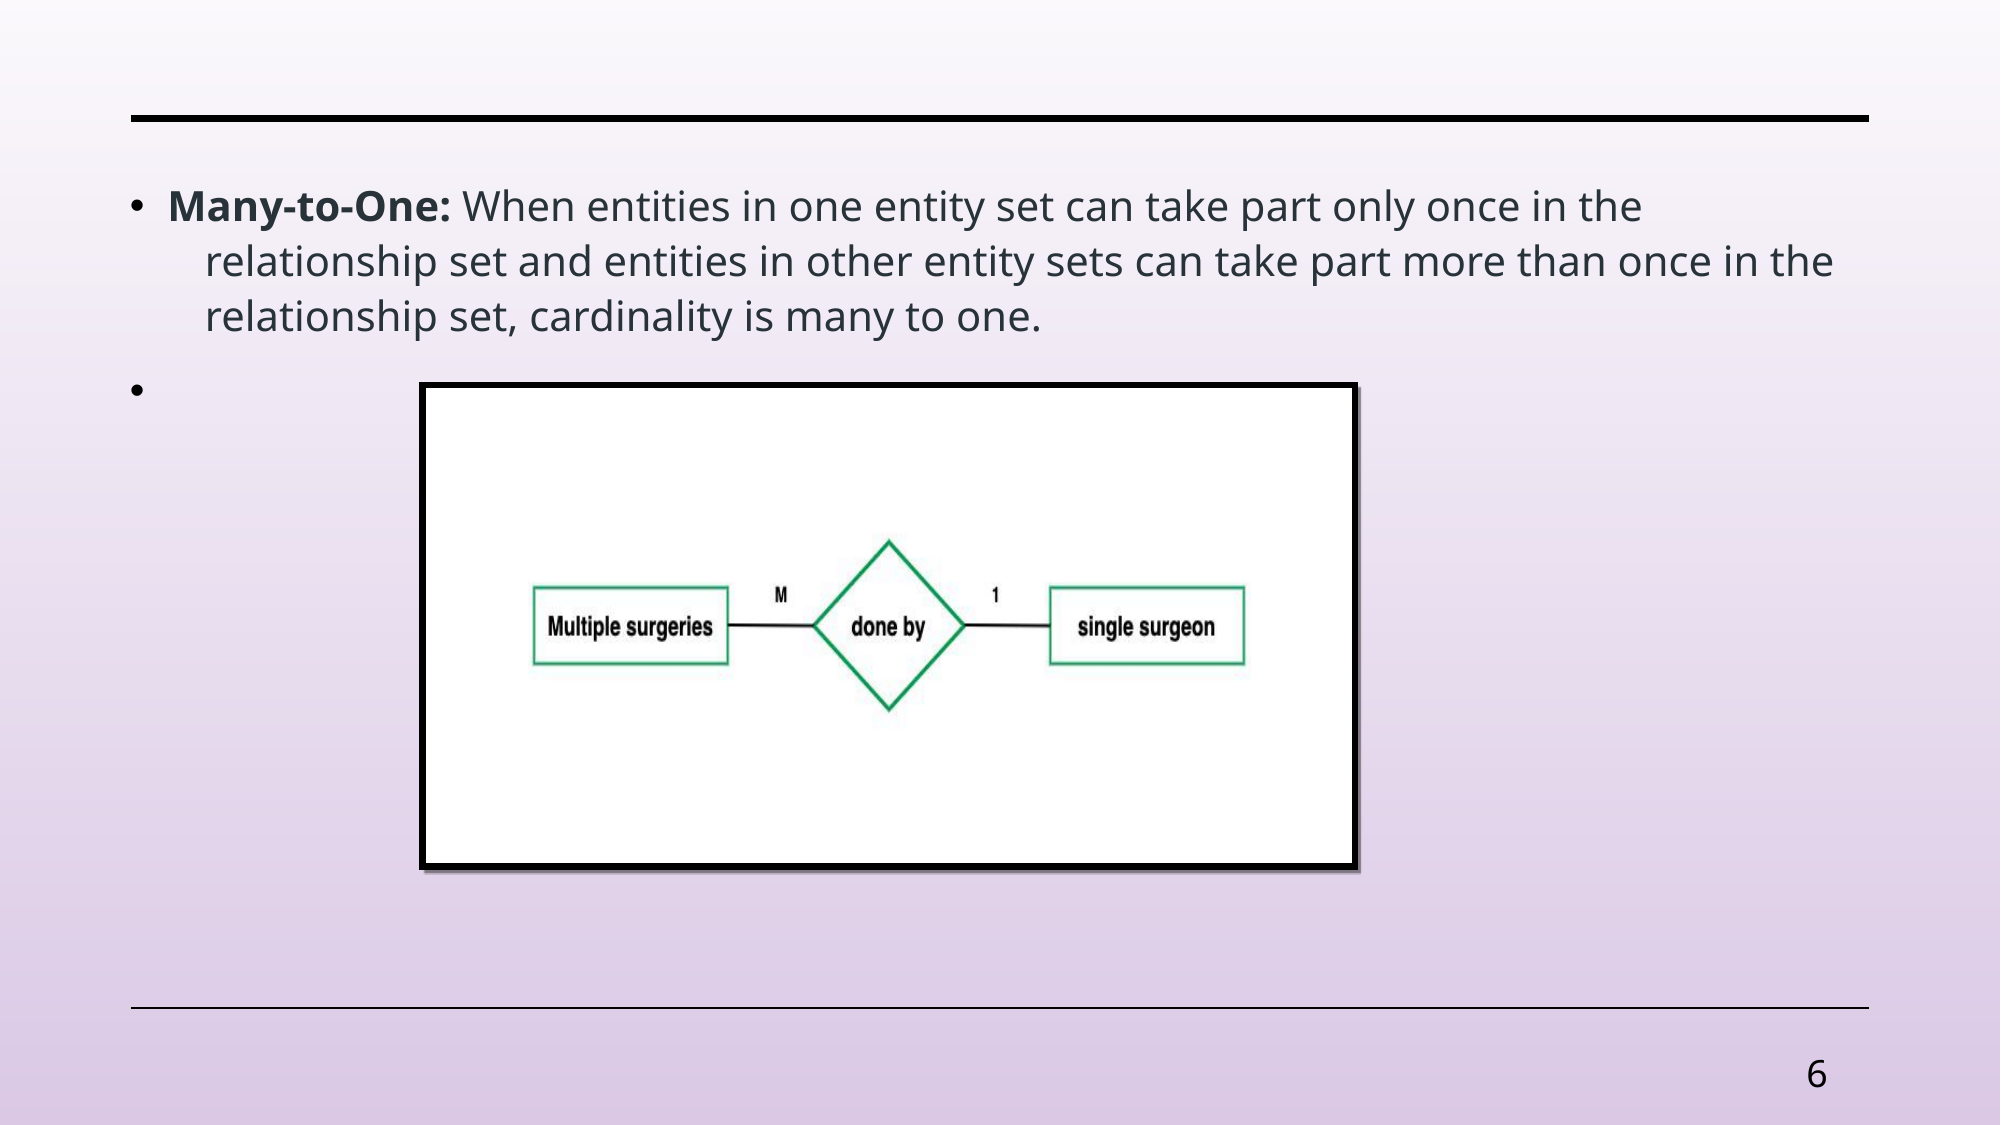

# Many-to-One: When entities in one entity set can take part only once in the relationship set and entities in other entity sets can take part more than once in the relationship set, cardinality is many to one.